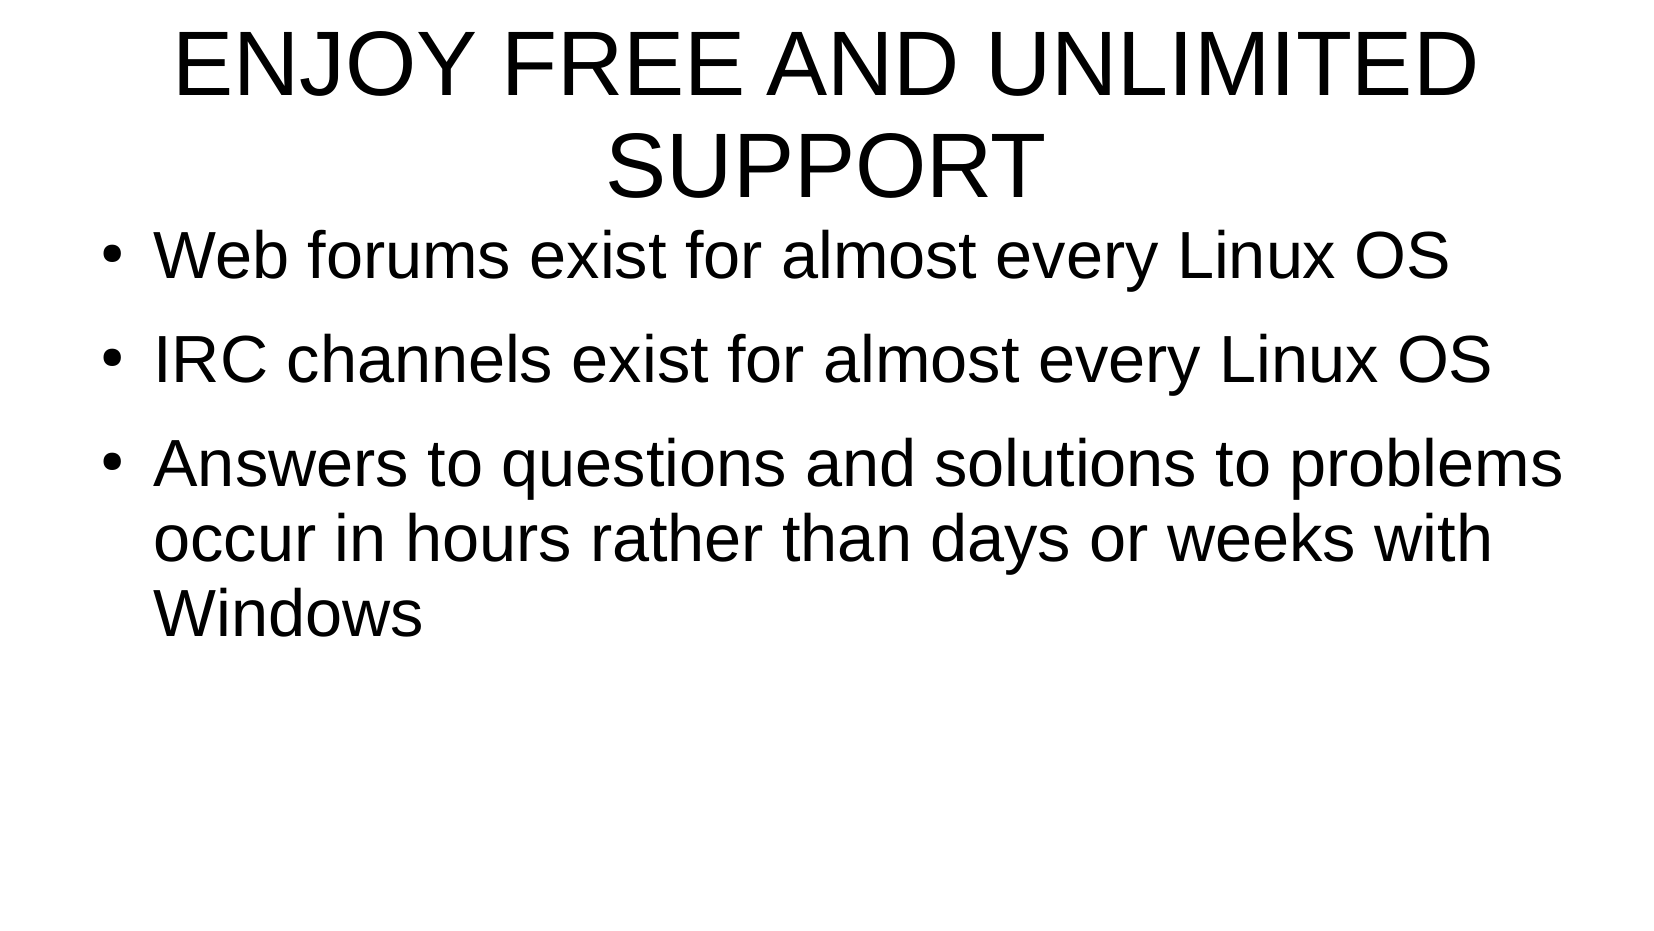

# ENJOY FREE AND UNLIMITED SUPPORT
Web forums exist for almost every Linux OS
IRC channels exist for almost every Linux OS
Answers to questions and solutions to problems occur in hours rather than days or weeks with Windows